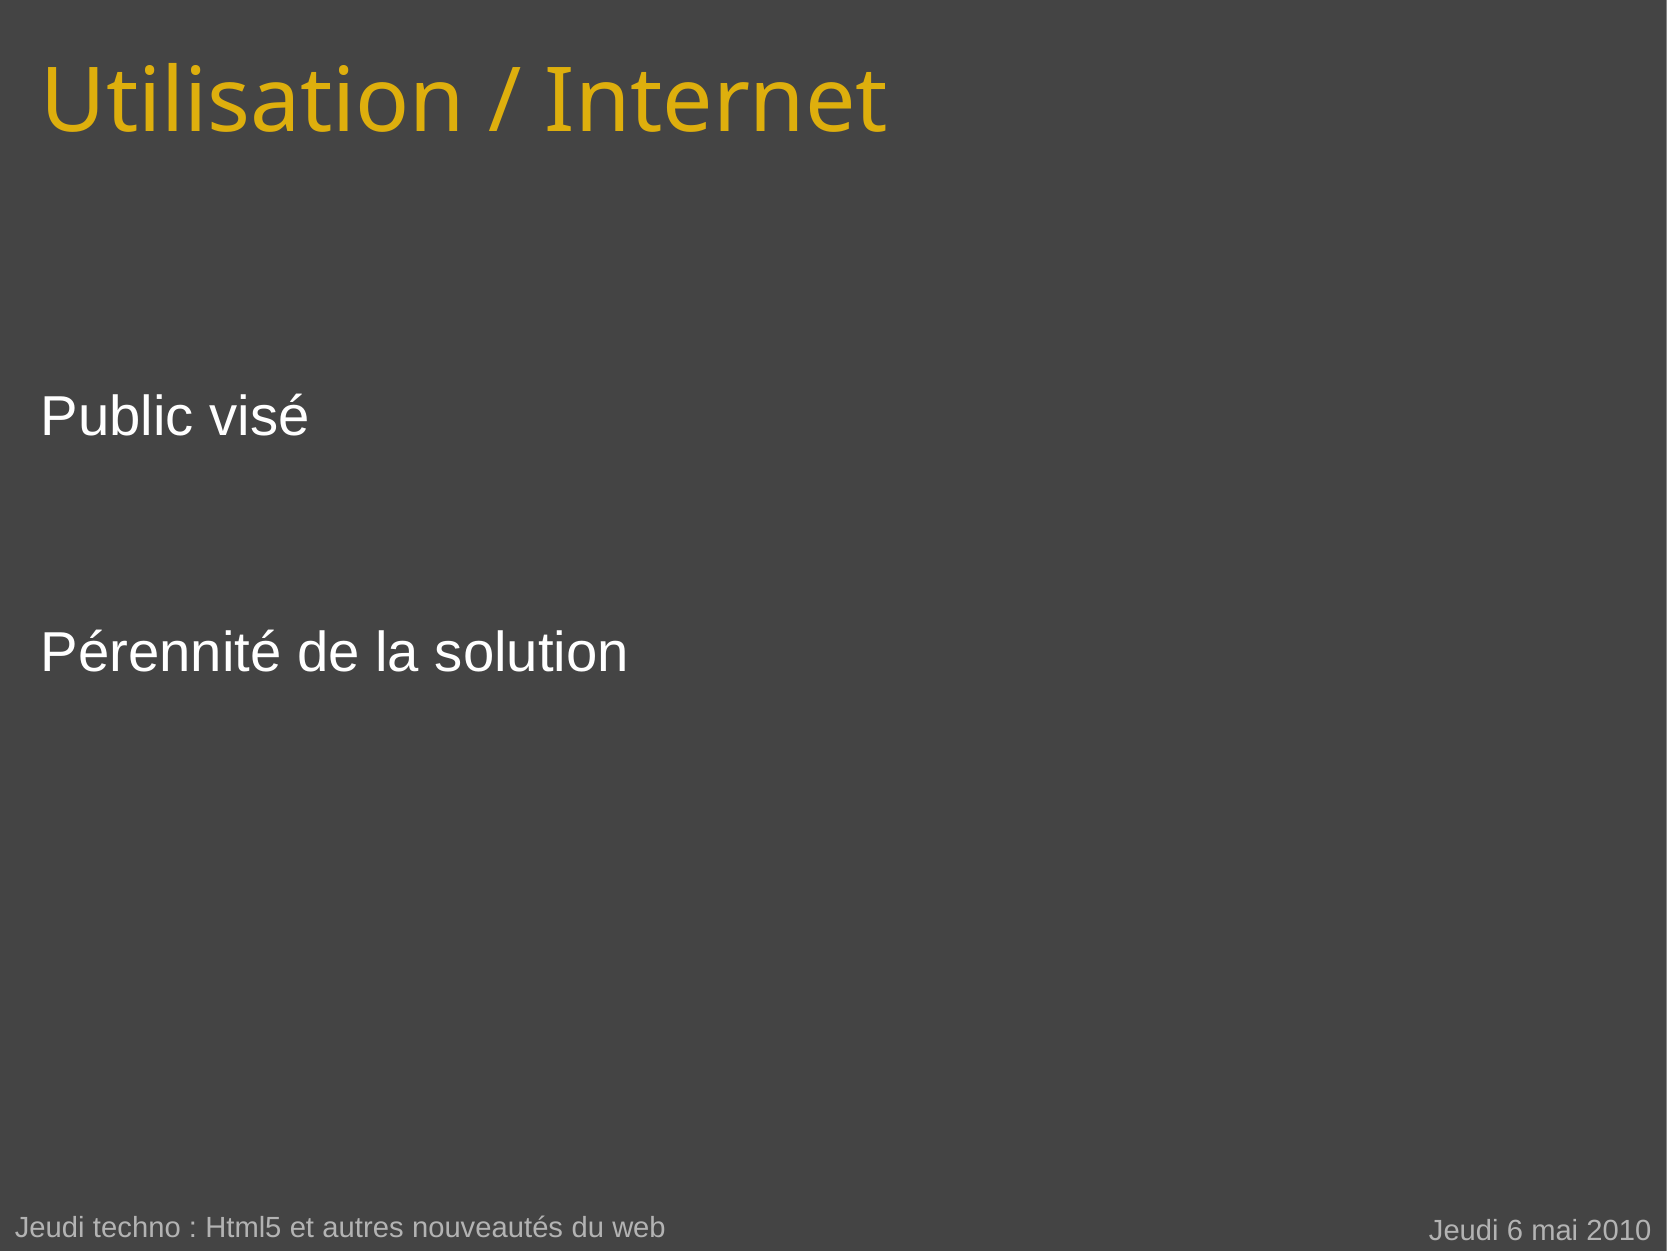

# Utilisation / Internet
Public visé
Pérennité de la solution
Jeudi techno : Html5 et autres nouveautés du web
Jeudi 6 mai 2010